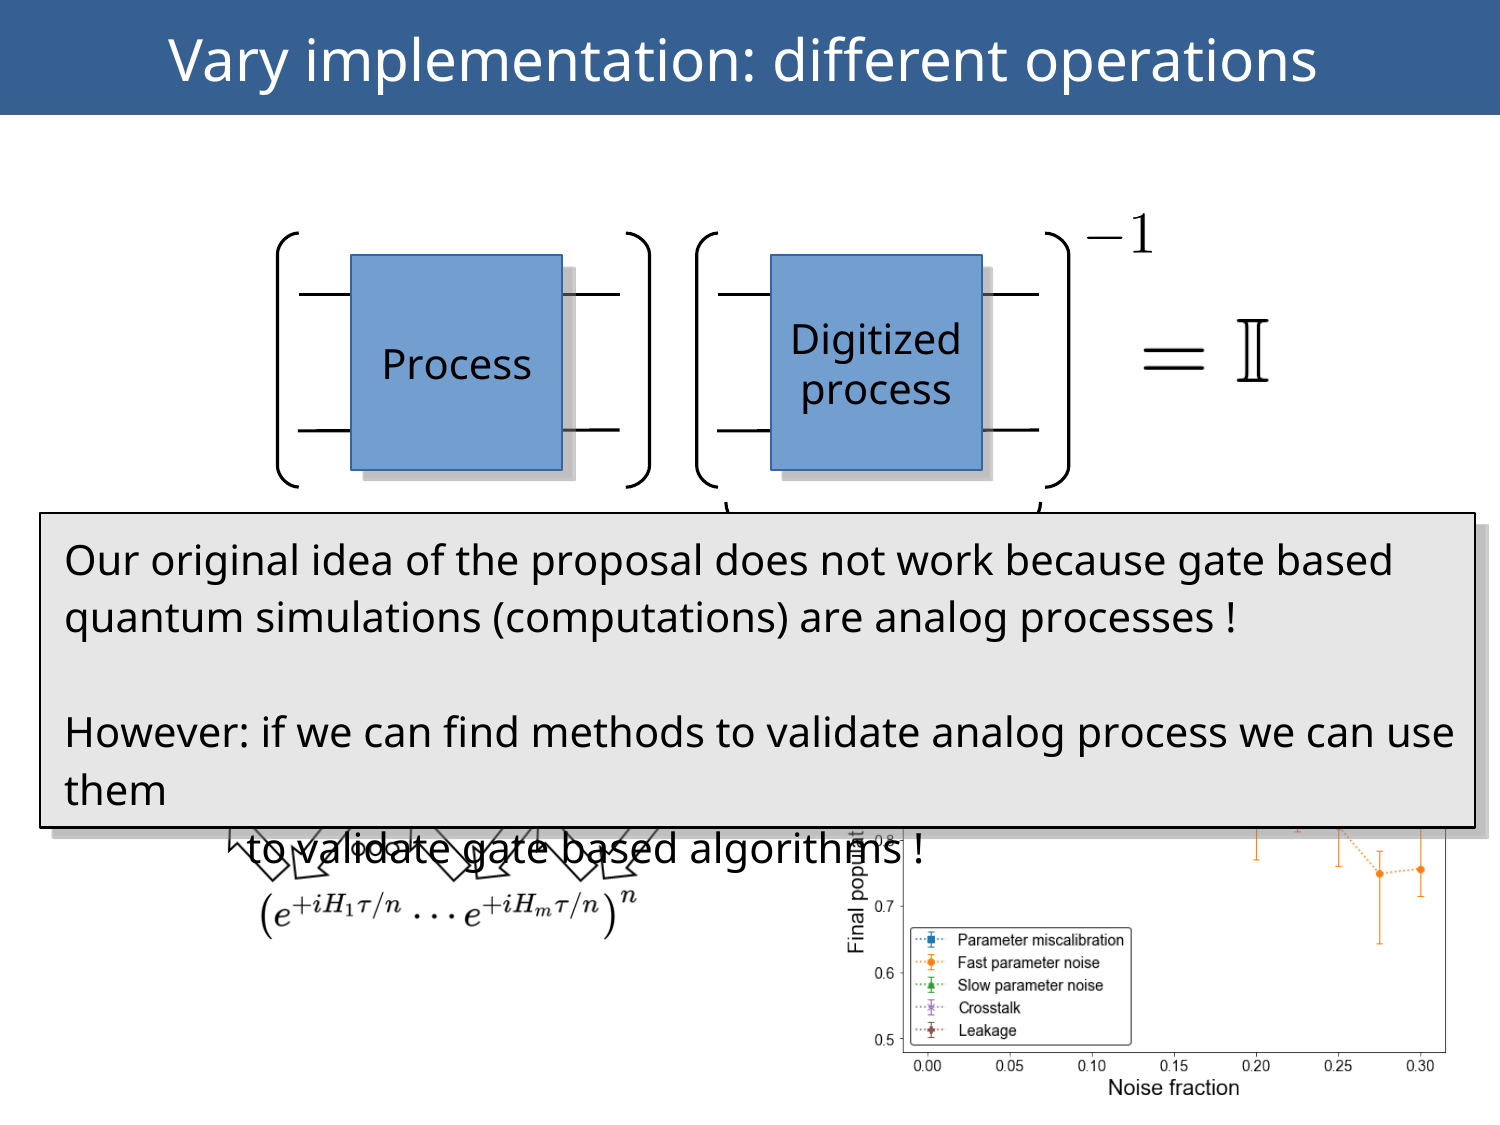

Vary implementation: different operations
Process
Digitized
process
Our original idea of the proposal does not work because gate based quantum simulations (computations) are analog processes !
However: if we can find methods to validate analog process we can use them
		 to validate gate based algorithms !
Inversion layer